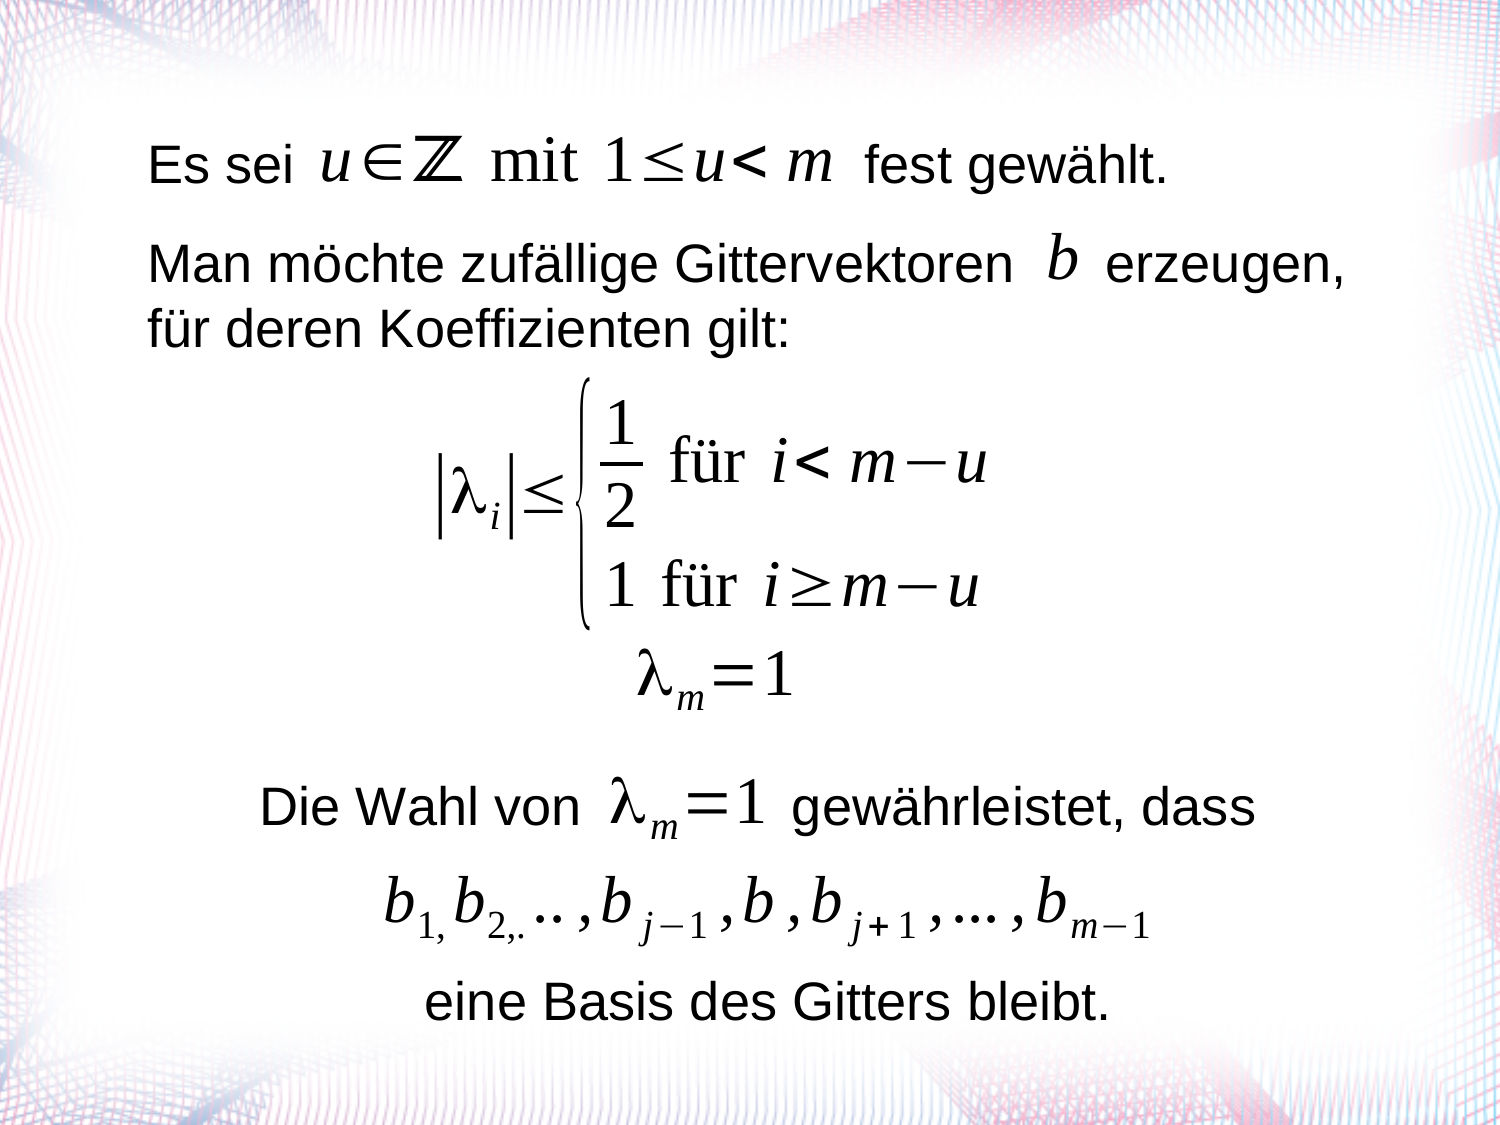

Es sei fest gewählt.
Man möchte zufällige Gittervektoren erzeugen,
für deren Koeffizienten gilt:
Die Wahl von gewährleistet, dass
 eine Basis des Gitters bleibt.